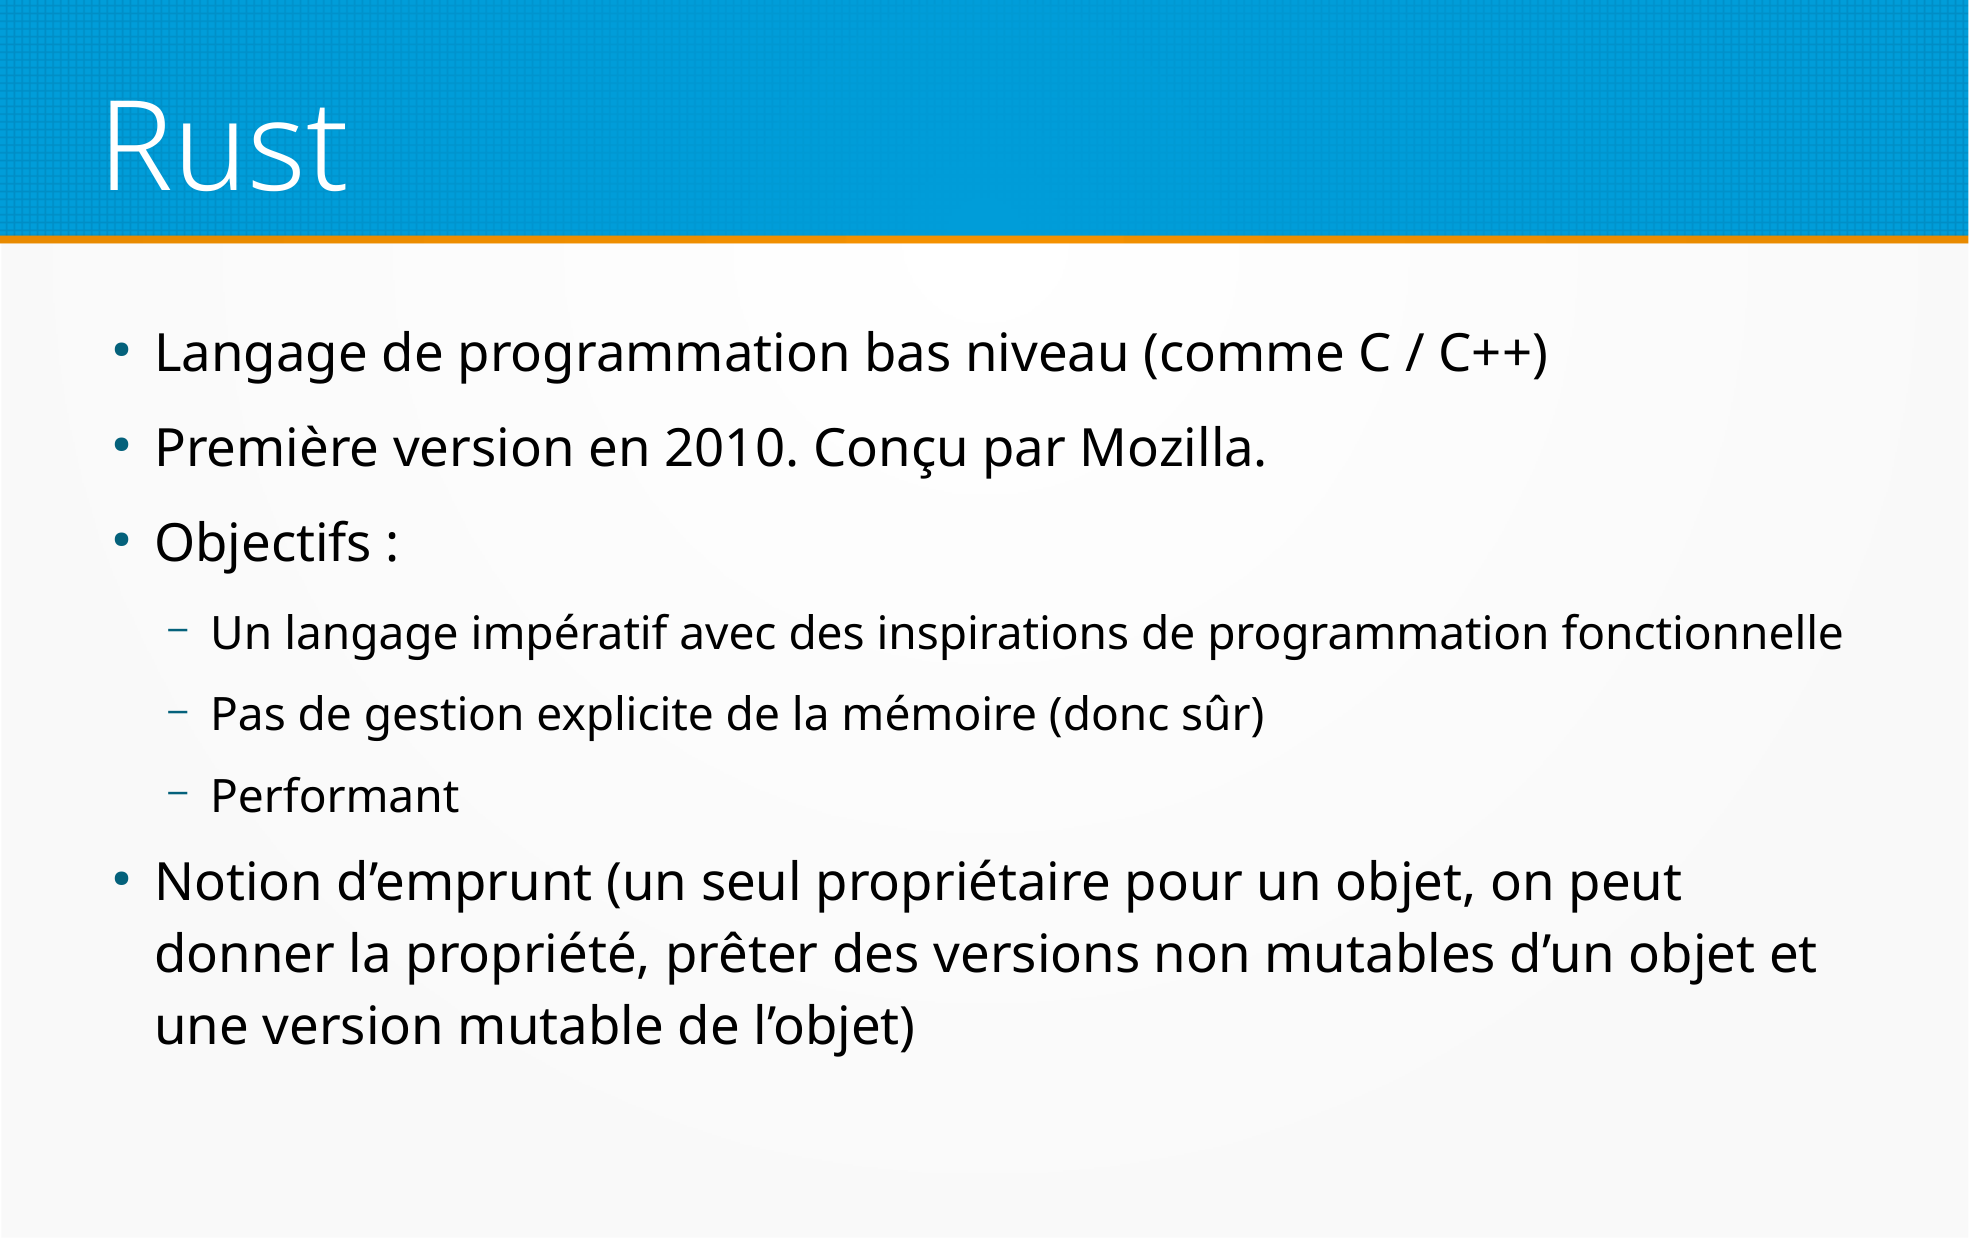

# Rust
Langage de programmation bas niveau (comme C / C++)
Première version en 2010. Conçu par Mozilla.
Objectifs :
Un langage impératif avec des inspirations de programmation fonctionnelle
Pas de gestion explicite de la mémoire (donc sûr)
Performant
Notion d’emprunt (un seul propriétaire pour un objet, on peut donner la propriété, prêter des versions non mutables d’un objet et une version mutable de l’objet)